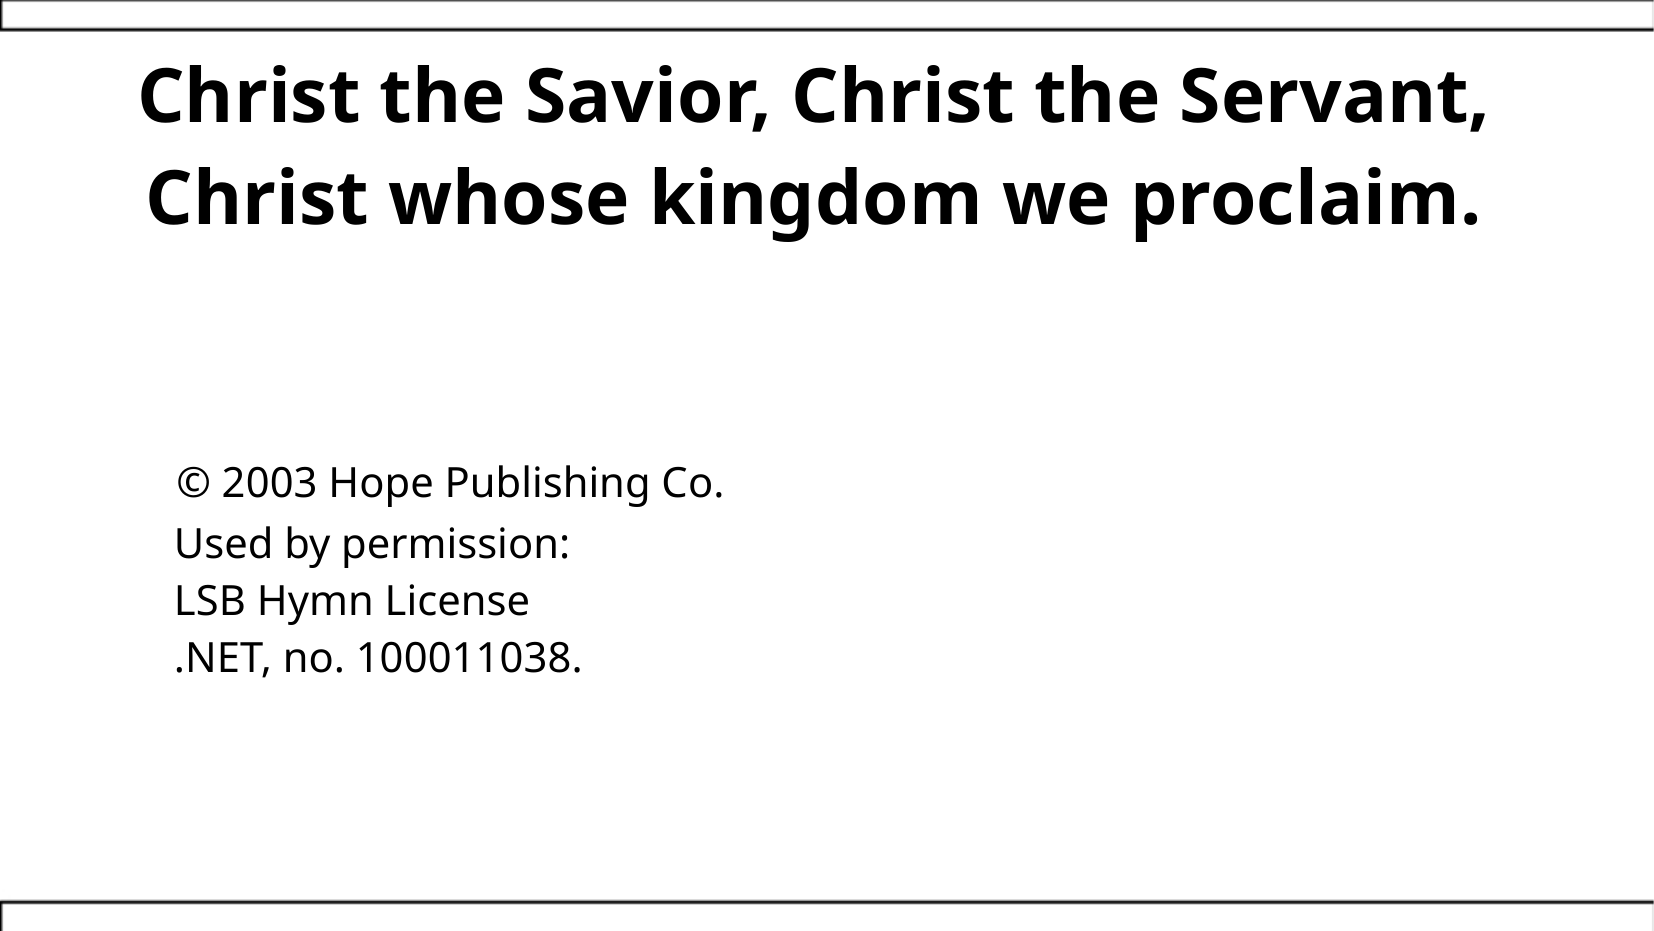

Christ the Savior, Christ the Servant,
Christ whose kingdom we proclaim.
 © 2003 Hope Publishing Co.
 Used by permission:
 LSB Hymn License
 .NET, no. 100011038.